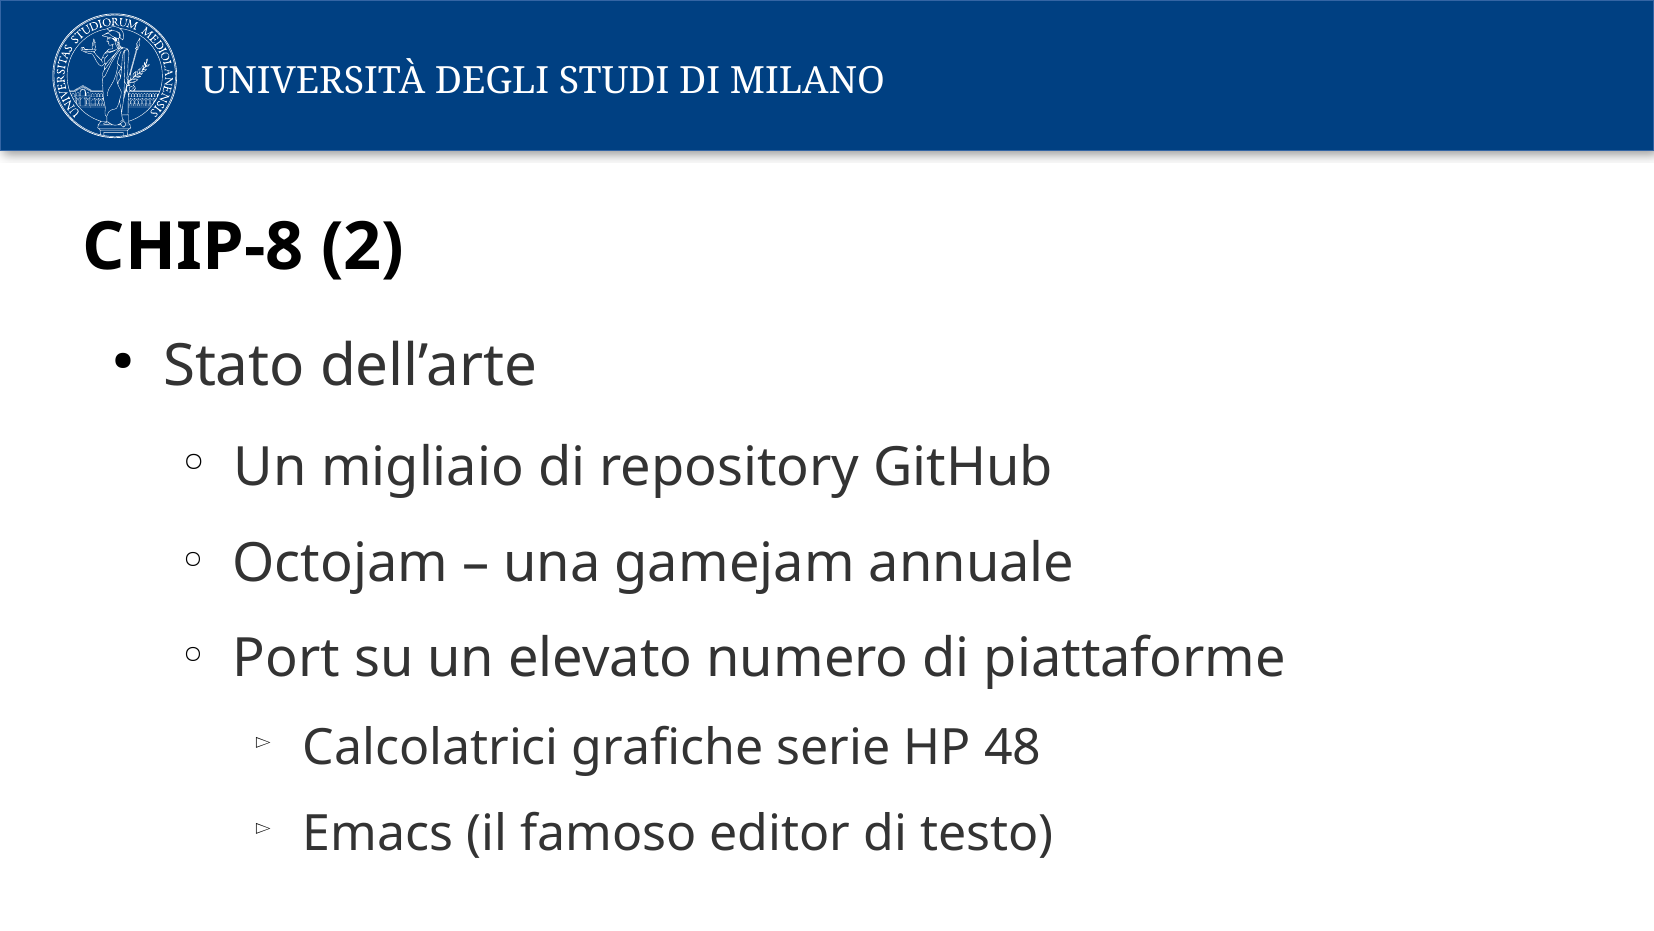

UNIVERSITÀ DEGLI STUDI DI MILANO
# CHIP-8 (2)
 Stato dell’arte
 Un migliaio di repository GitHub
 Octojam – una gamejam annuale
 Port su un elevato numero di piattaforme
 Calcolatrici grafiche serie HP 48
 Emacs (il famoso editor di testo)